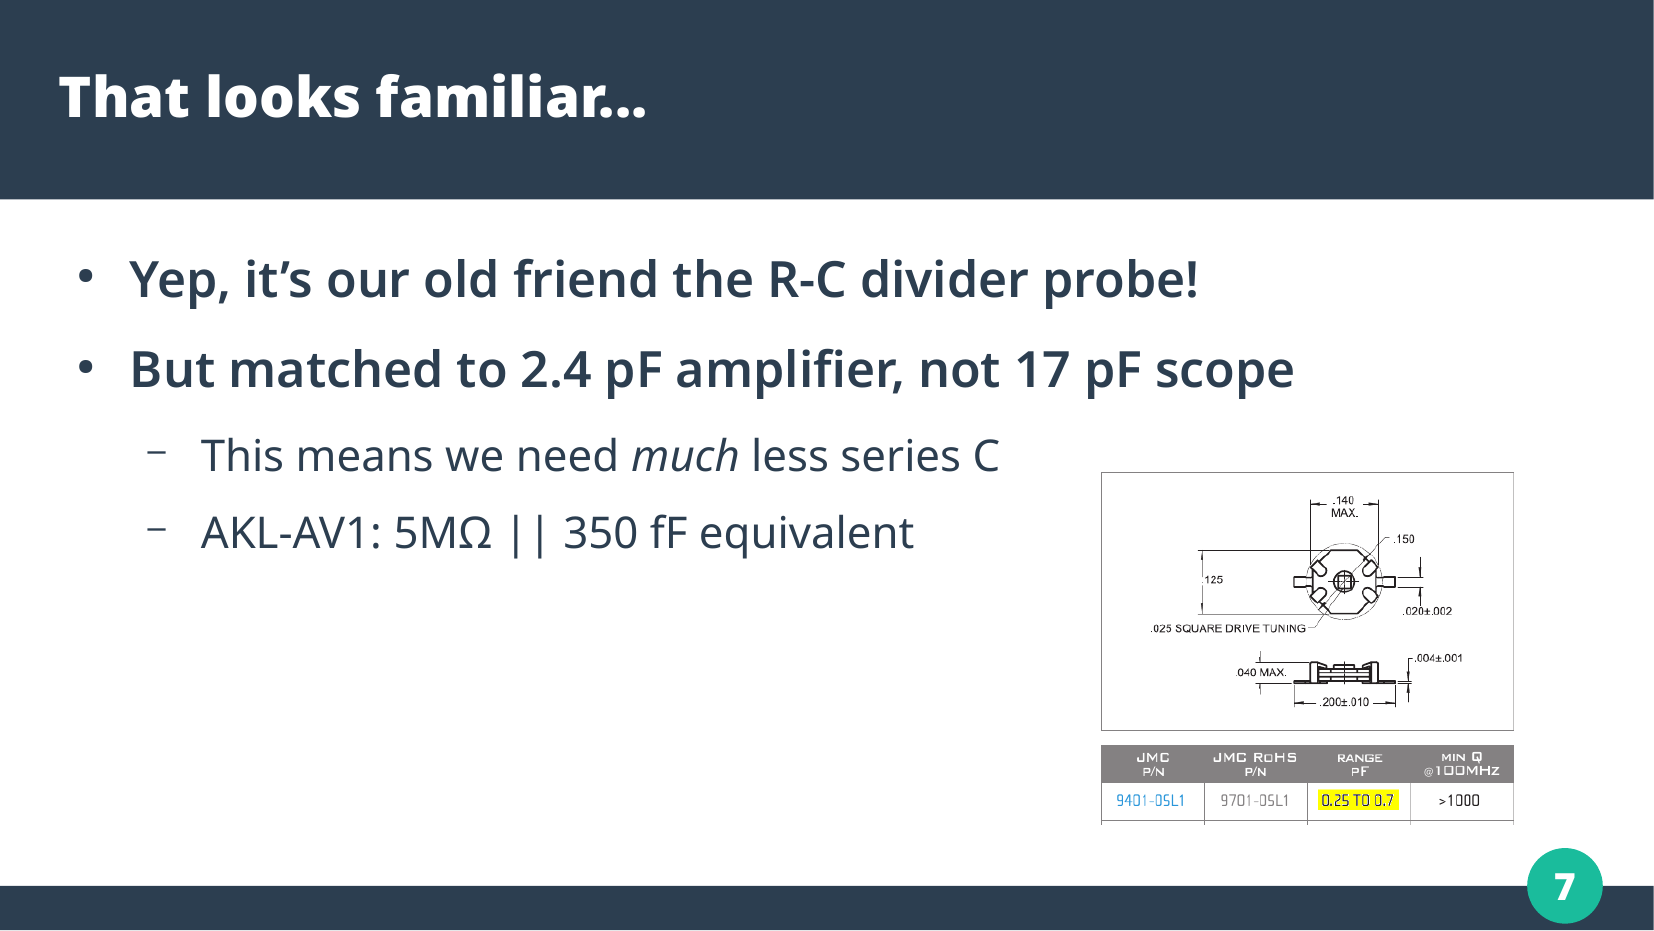

# That looks familiar...
Yep, it’s our old friend the R-C divider probe!
But matched to 2.4 pF amplifier, not 17 pF scope
This means we need much less series C
AKL-AV1: 5MΩ || 350 fF equivalent